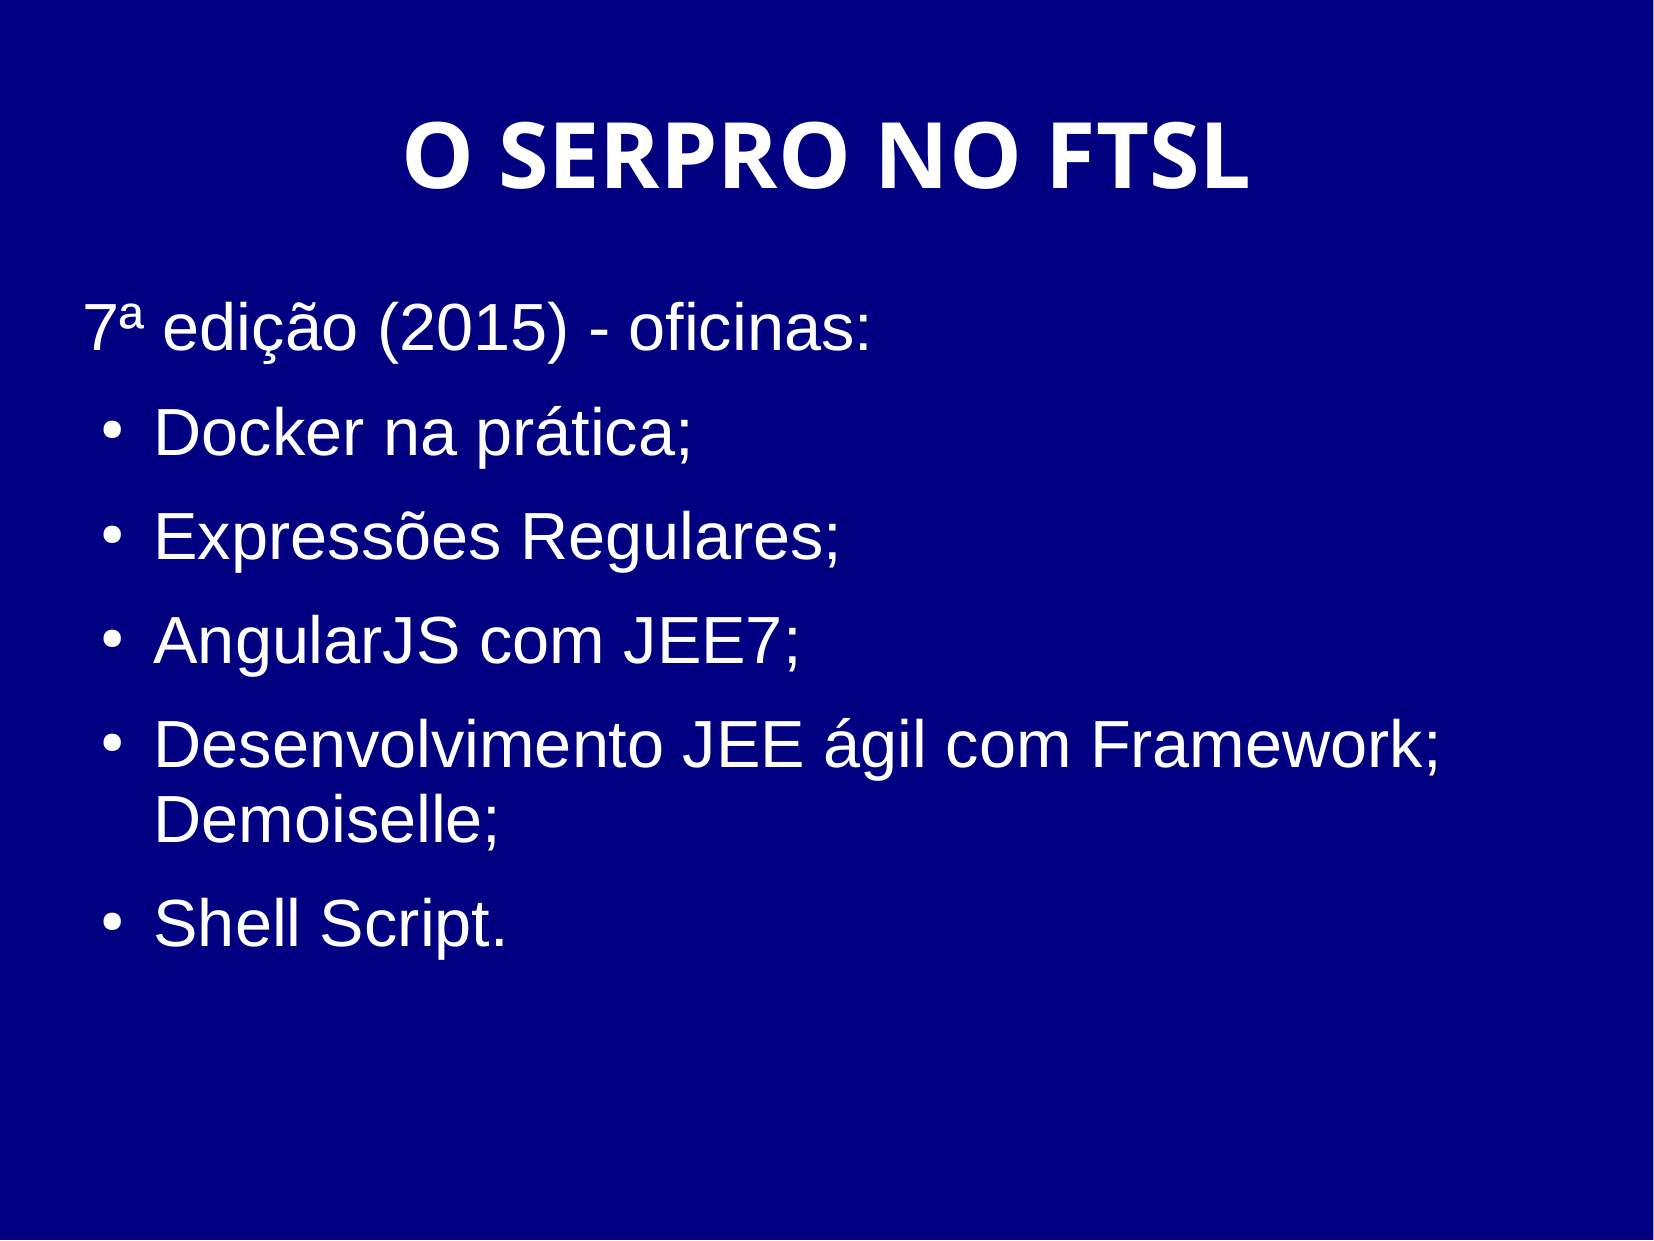

# O SERPRO NO FTSL
7ª edição (2015) - oficinas:
Docker na prática;
Expressões Regulares;
AngularJS com JEE7;
Desenvolvimento JEE ágil com Framework; Demoiselle;
Shell Script.